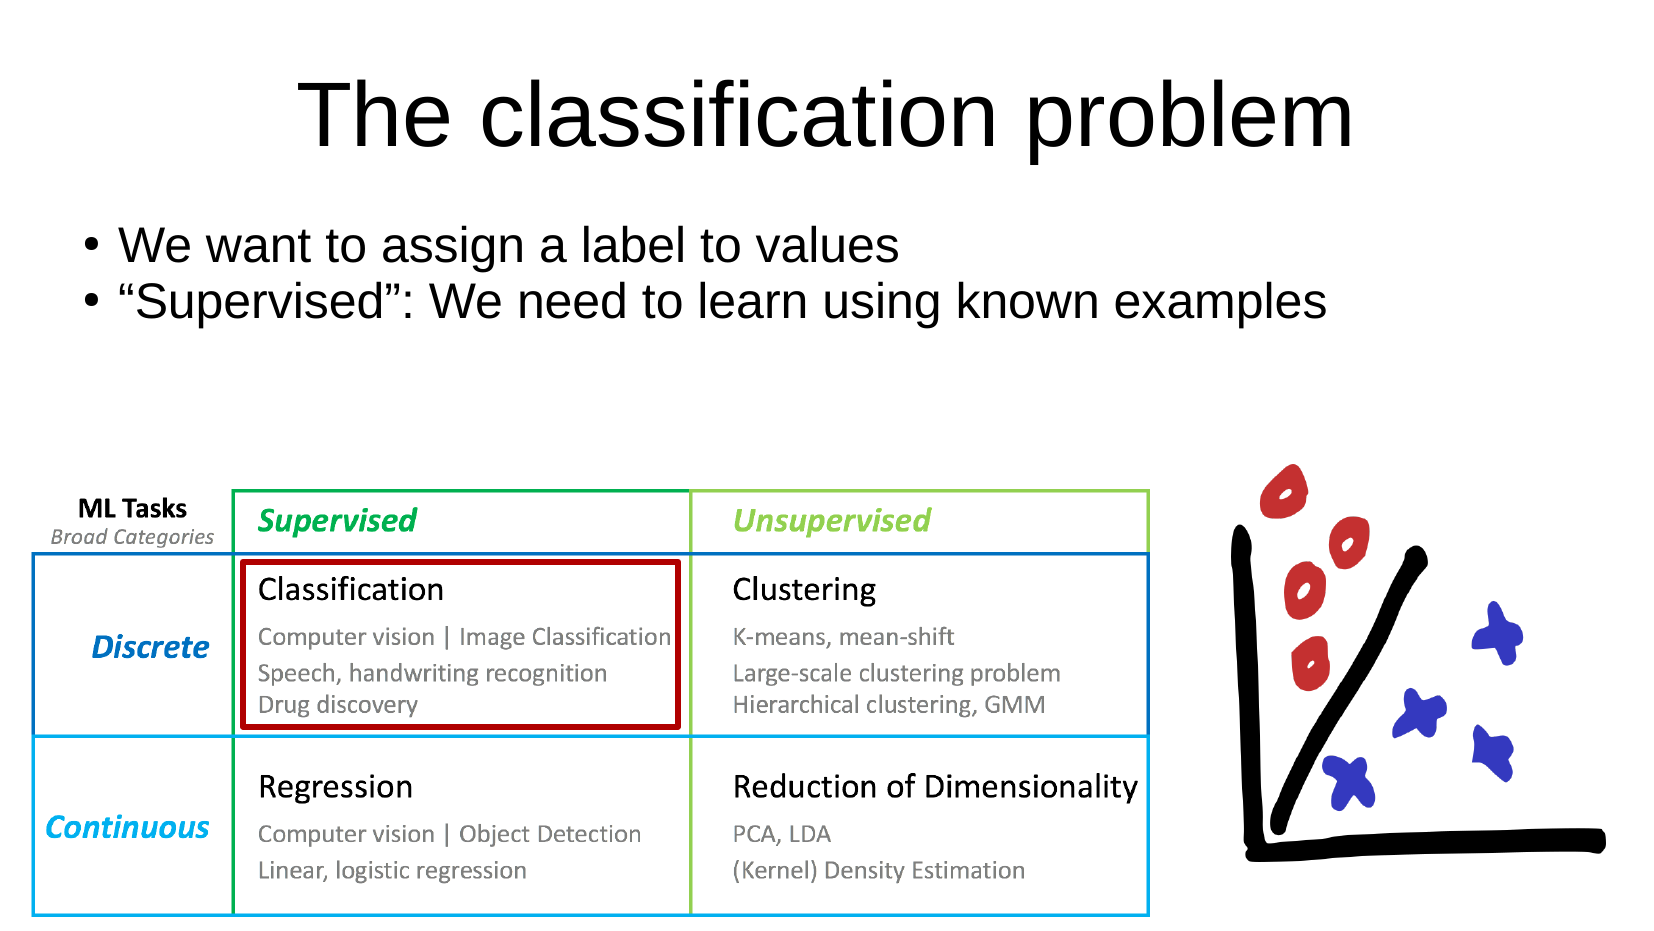

# The classification problem
We want to assign a label to values
“Supervised”: We need to learn using known examples